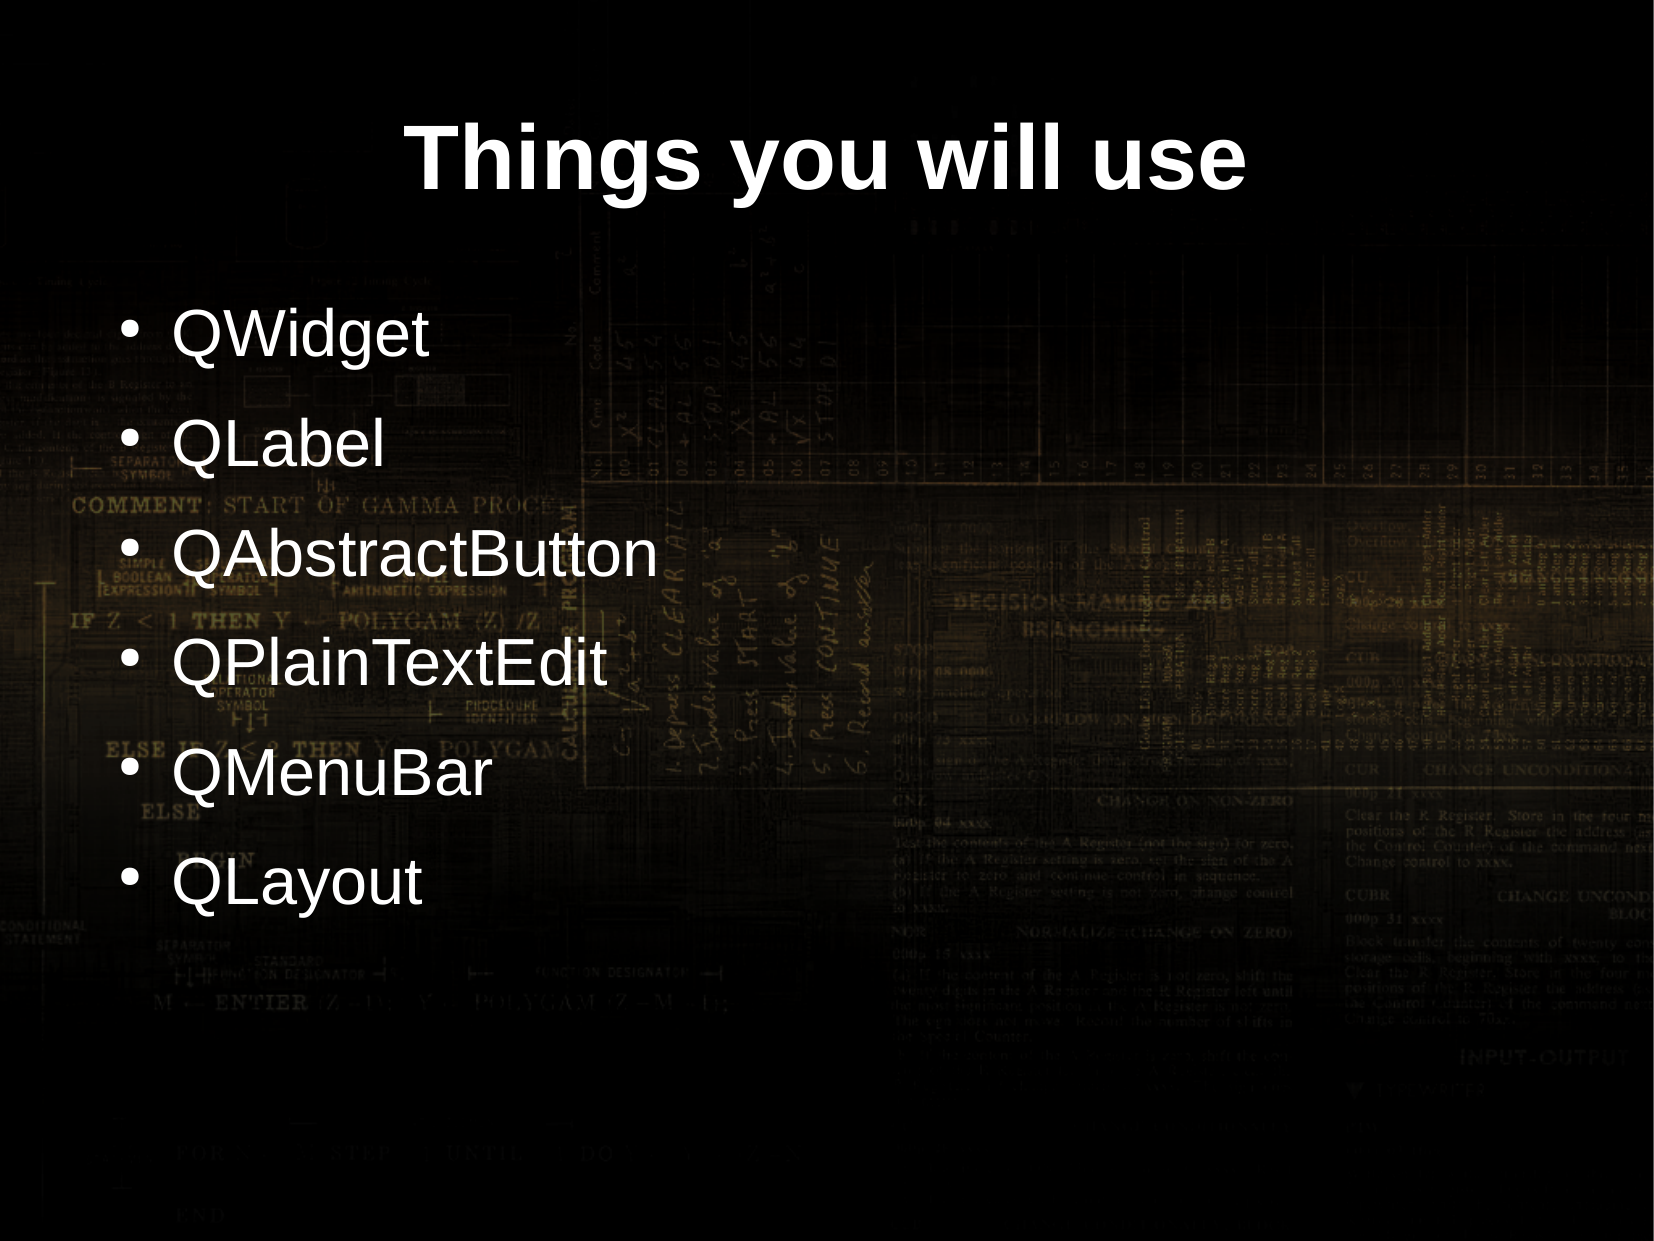

# Things you will use
QWidget
QLabel
QAbstractButton
QPlainTextEdit
QMenuBar
QLayout